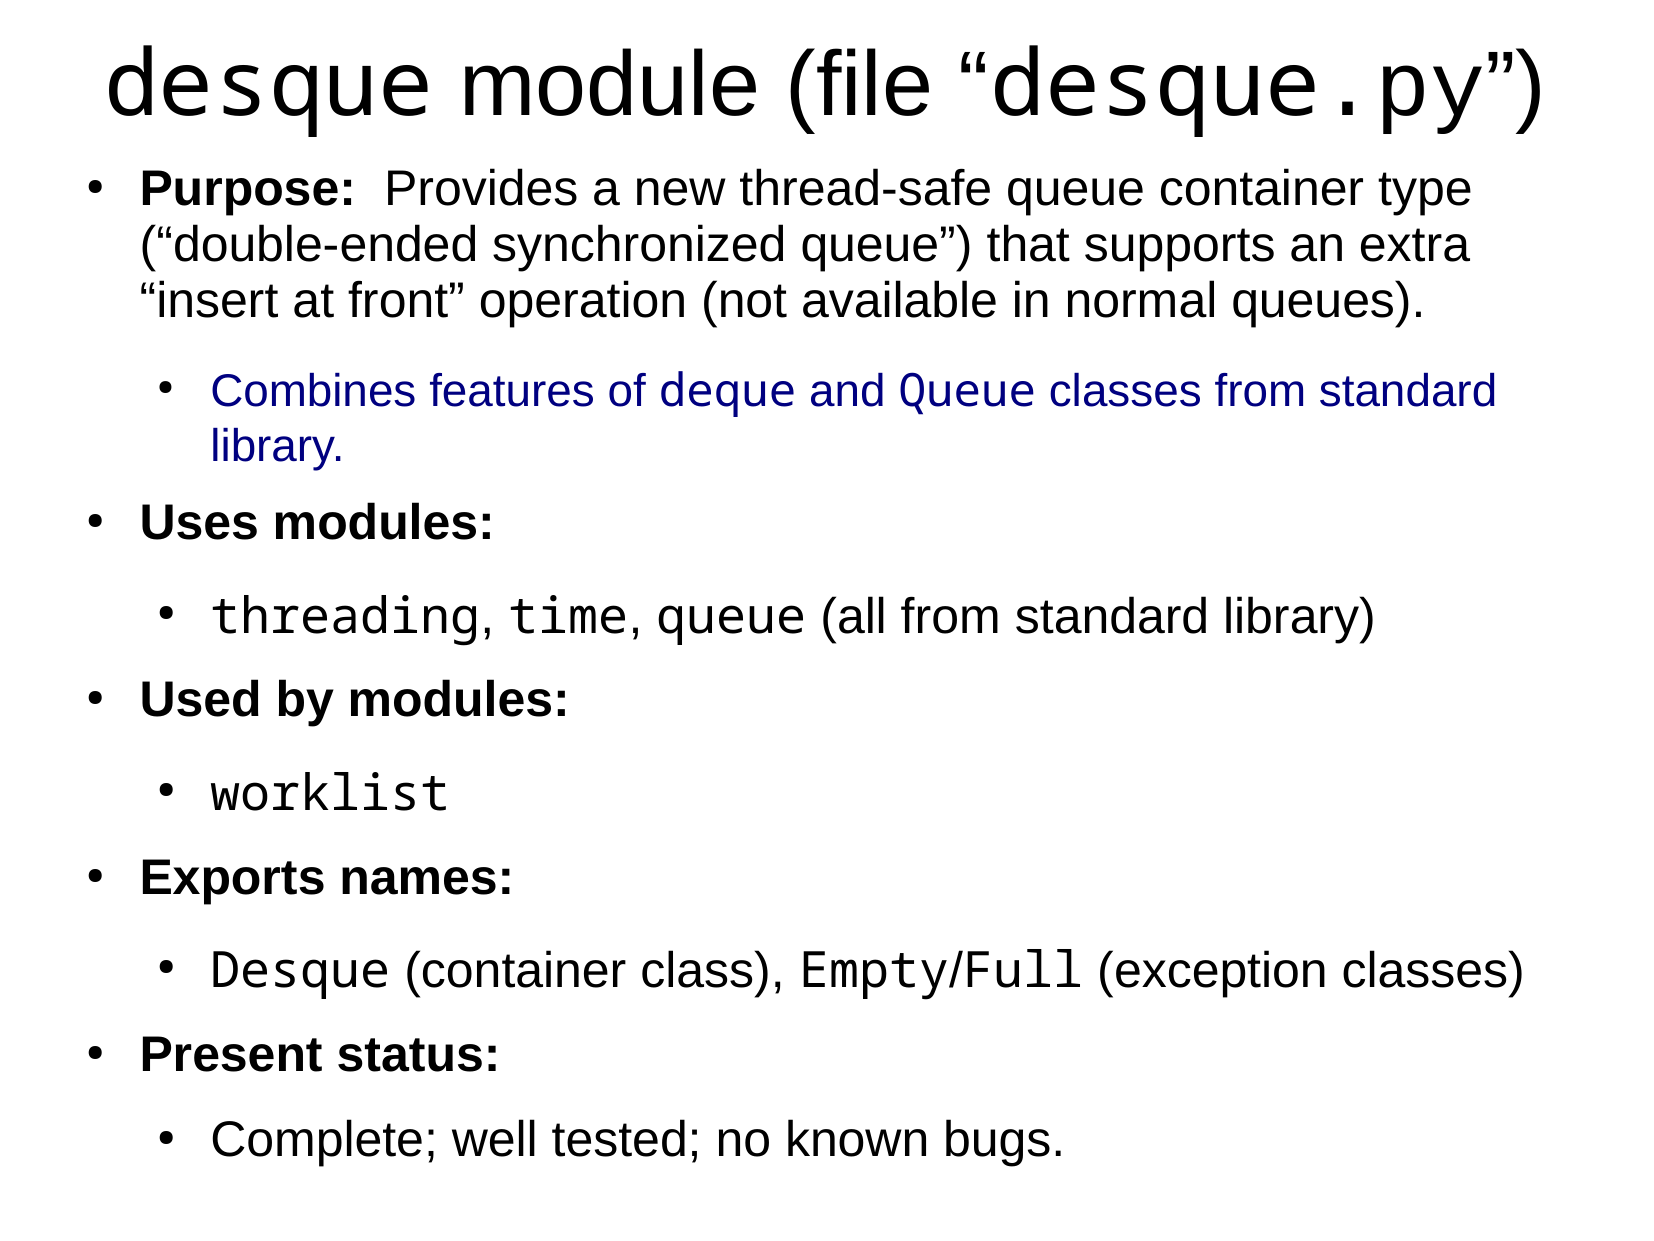

# desque module (file “desque.py”)
Purpose: Provides a new thread-safe queue container type (“double-ended synchronized queue”) that supports an extra “insert at front” operation (not available in normal queues).
Combines features of deque and Queue classes from standard library.
Uses modules:
threading, time, queue (all from standard library)
Used by modules:
worklist
Exports names:
Desque (container class), Empty/Full (exception classes)
Present status:
Complete; well tested; no known bugs.